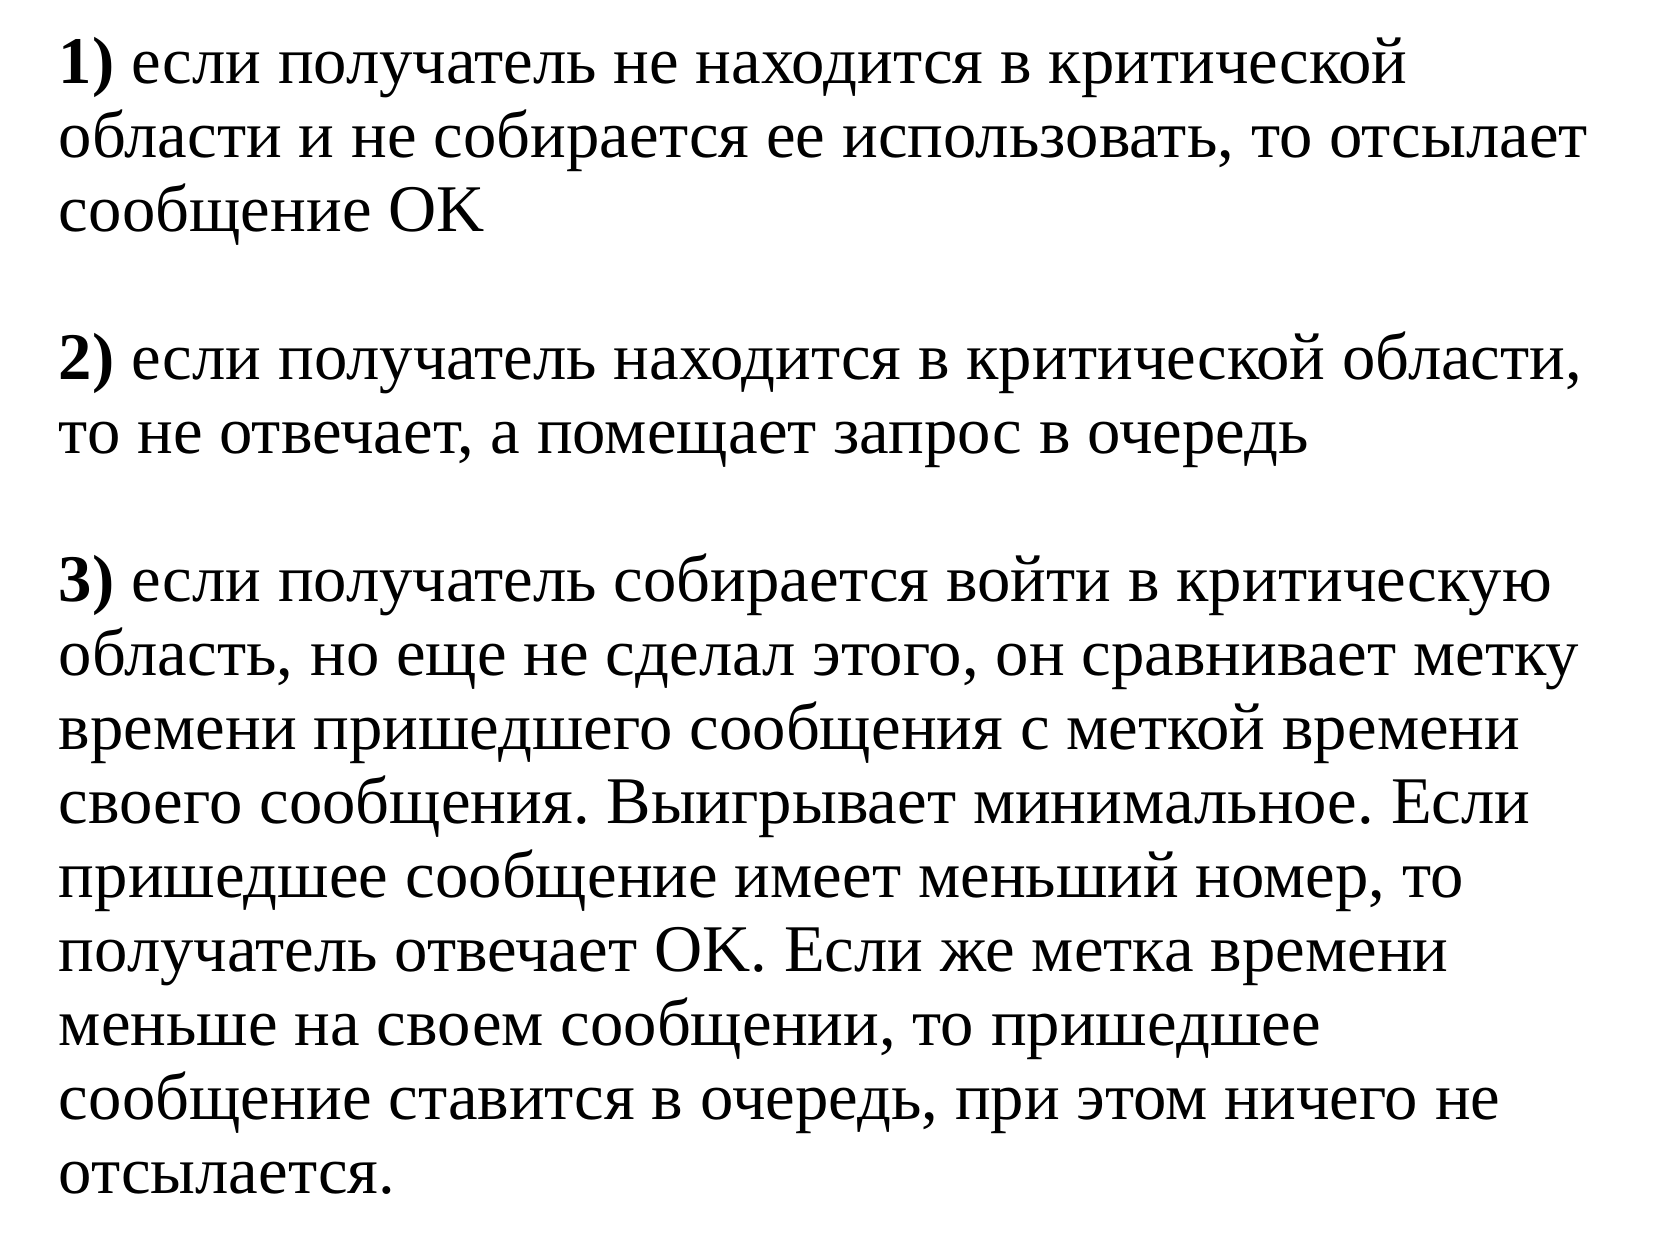

# 1) если получатель не находится в критической области и не собирается ее использовать, то отсылает сообщение OK
2) если получатель находится в критической области, то не отвечает, а помещает запрос в очередь
3) если получатель собирается войти в критическую область, но еще не сделал этого, он сравнивает метку времени пришедшего сообщения с меткой времени своего сообщения. Выигрывает минимальное. Если пришедшее сообщение имеет меньший номер, то получатель отвечает OK. Если же метка времени меньше на своем сообщении, то пришедшее сообщение ставится в очередь, при этом ничего не отсылается.